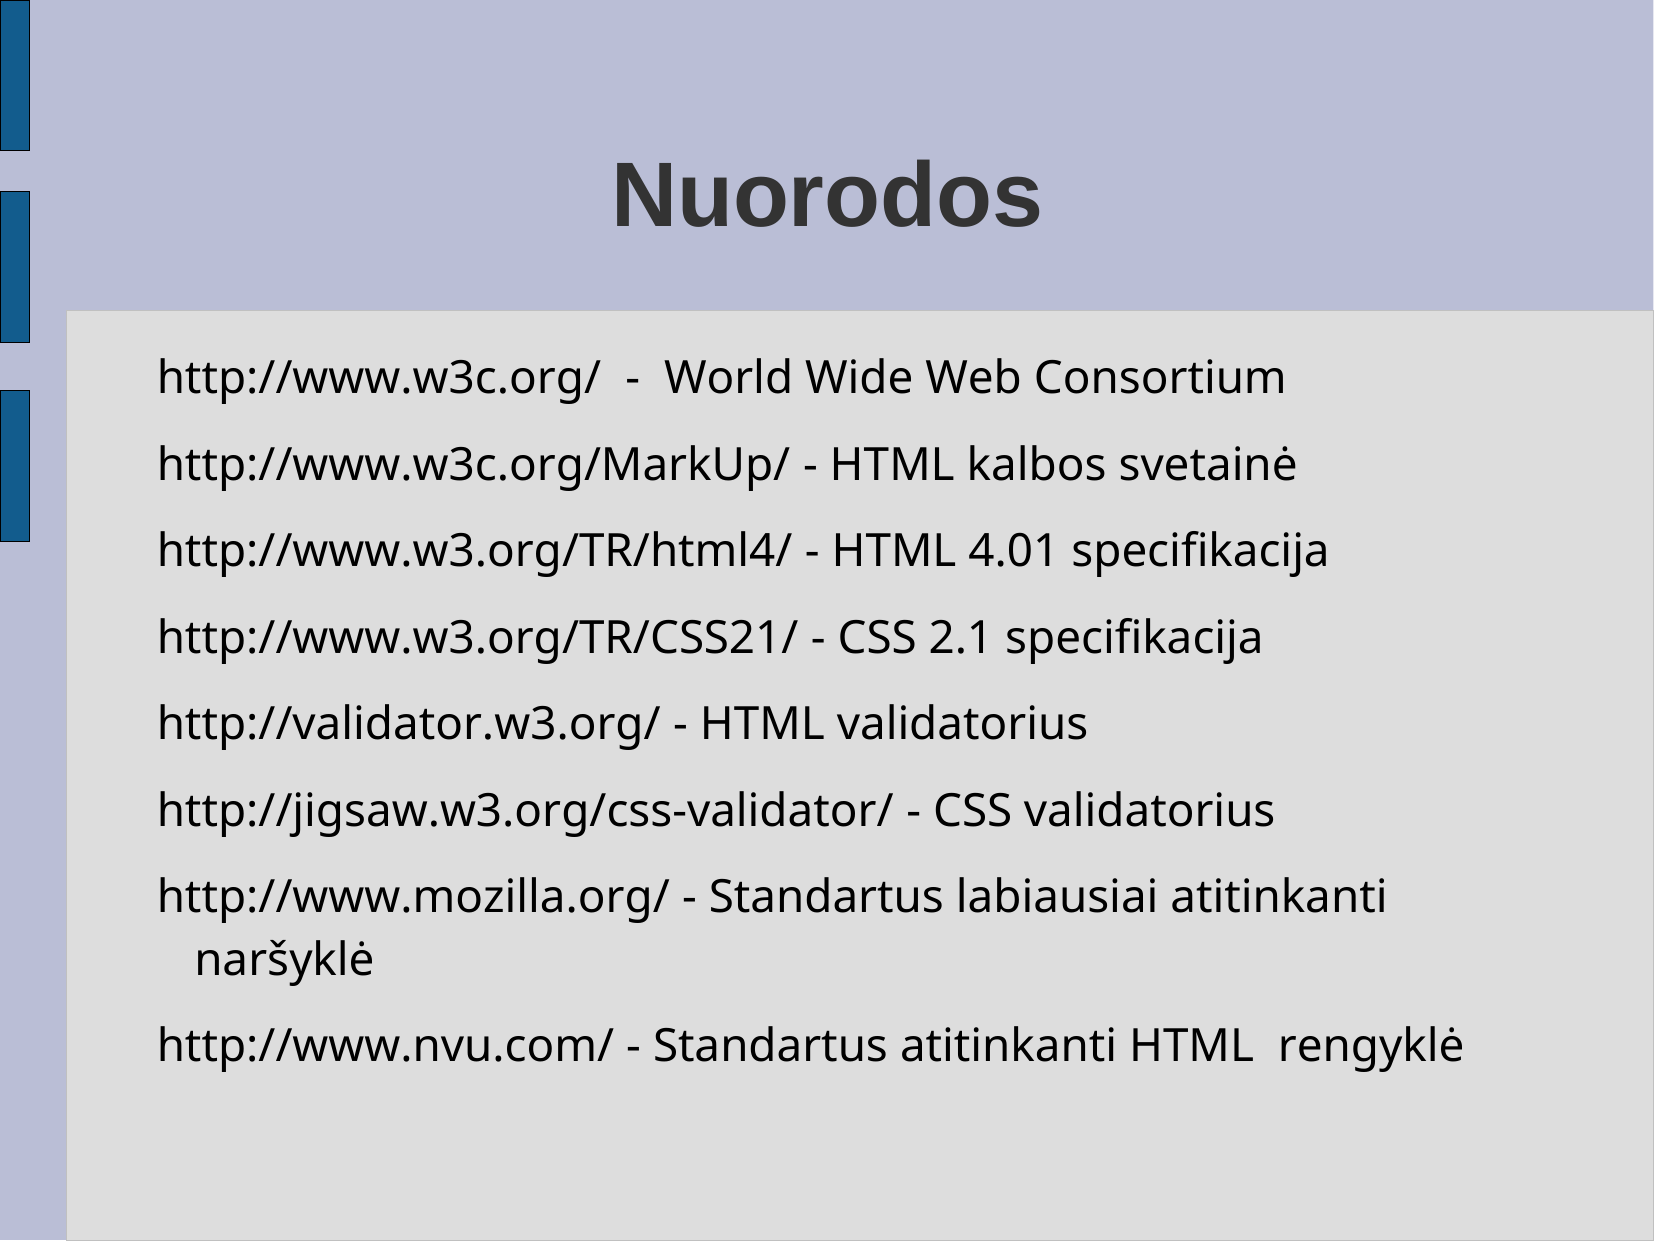

# Nuorodos
http://www.w3c.org/ - World Wide Web Consortium
http://www.w3c.org/MarkUp/ - HTML kalbos svetainė
http://www.w3.org/TR/html4/ - HTML 4.01 specifikacija
http://www.w3.org/TR/CSS21/ - CSS 2.1 specifikacija
http://validator.w3.org/ - HTML validatorius
http://jigsaw.w3.org/css-validator/ - CSS validatorius
http://www.mozilla.org/ - Standartus labiausiai atitinkanti naršyklė
http://www.nvu.com/ - Standartus atitinkanti HTML rengyklė